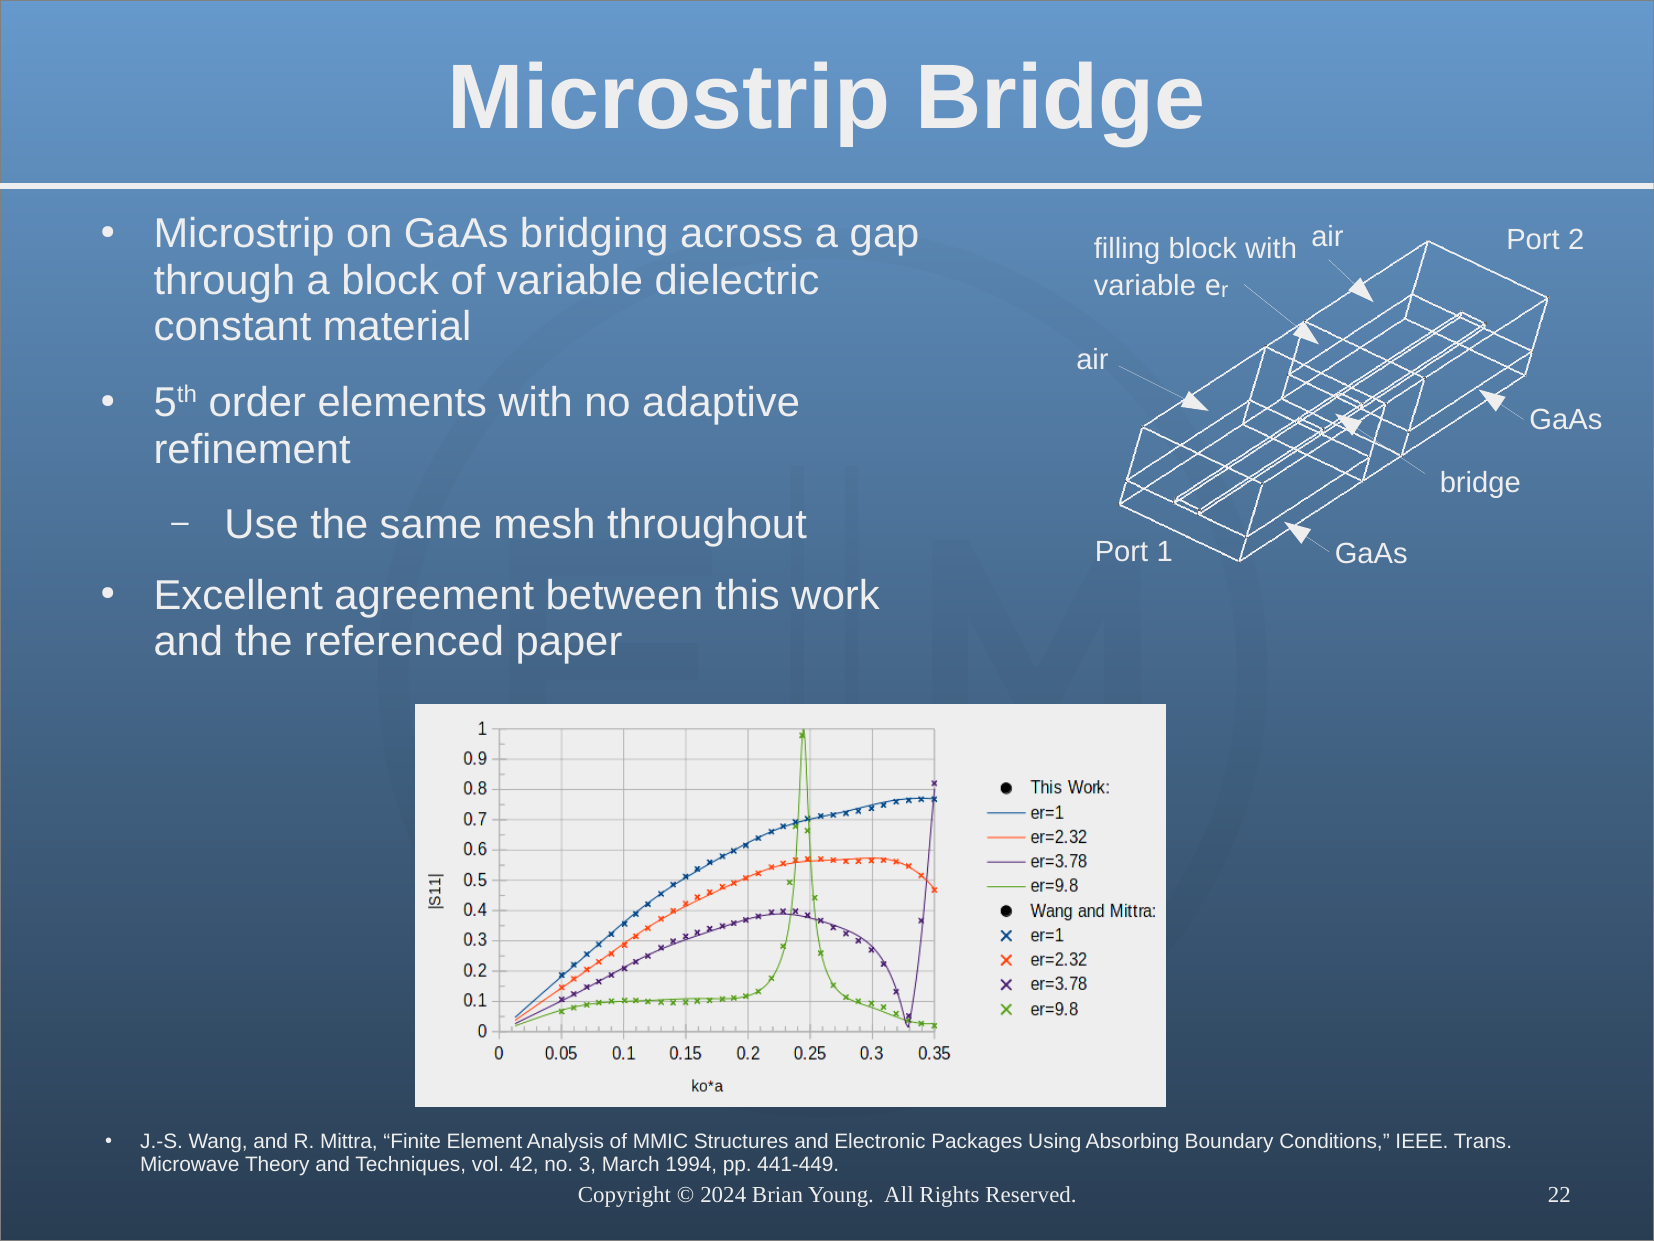

# Microstrip Bridge
Microstrip on GaAs bridging across a gap through a block of variable dielectric constant material
5th order elements with no adaptive refinement
Use the same mesh throughout
Excellent agreement between this work and the referenced paper
air
Port 2
filling block with
variable er
air
GaAs
bridge
Port 1
GaAs
J.-S. Wang, and R. Mittra, “Finite Element Analysis of MMIC Structures and Electronic Packages Using Absorbing Boundary Conditions,” IEEE. Trans. Microwave Theory and Techniques, vol. 42, no. 3, March 1994, pp. 441-449.
22